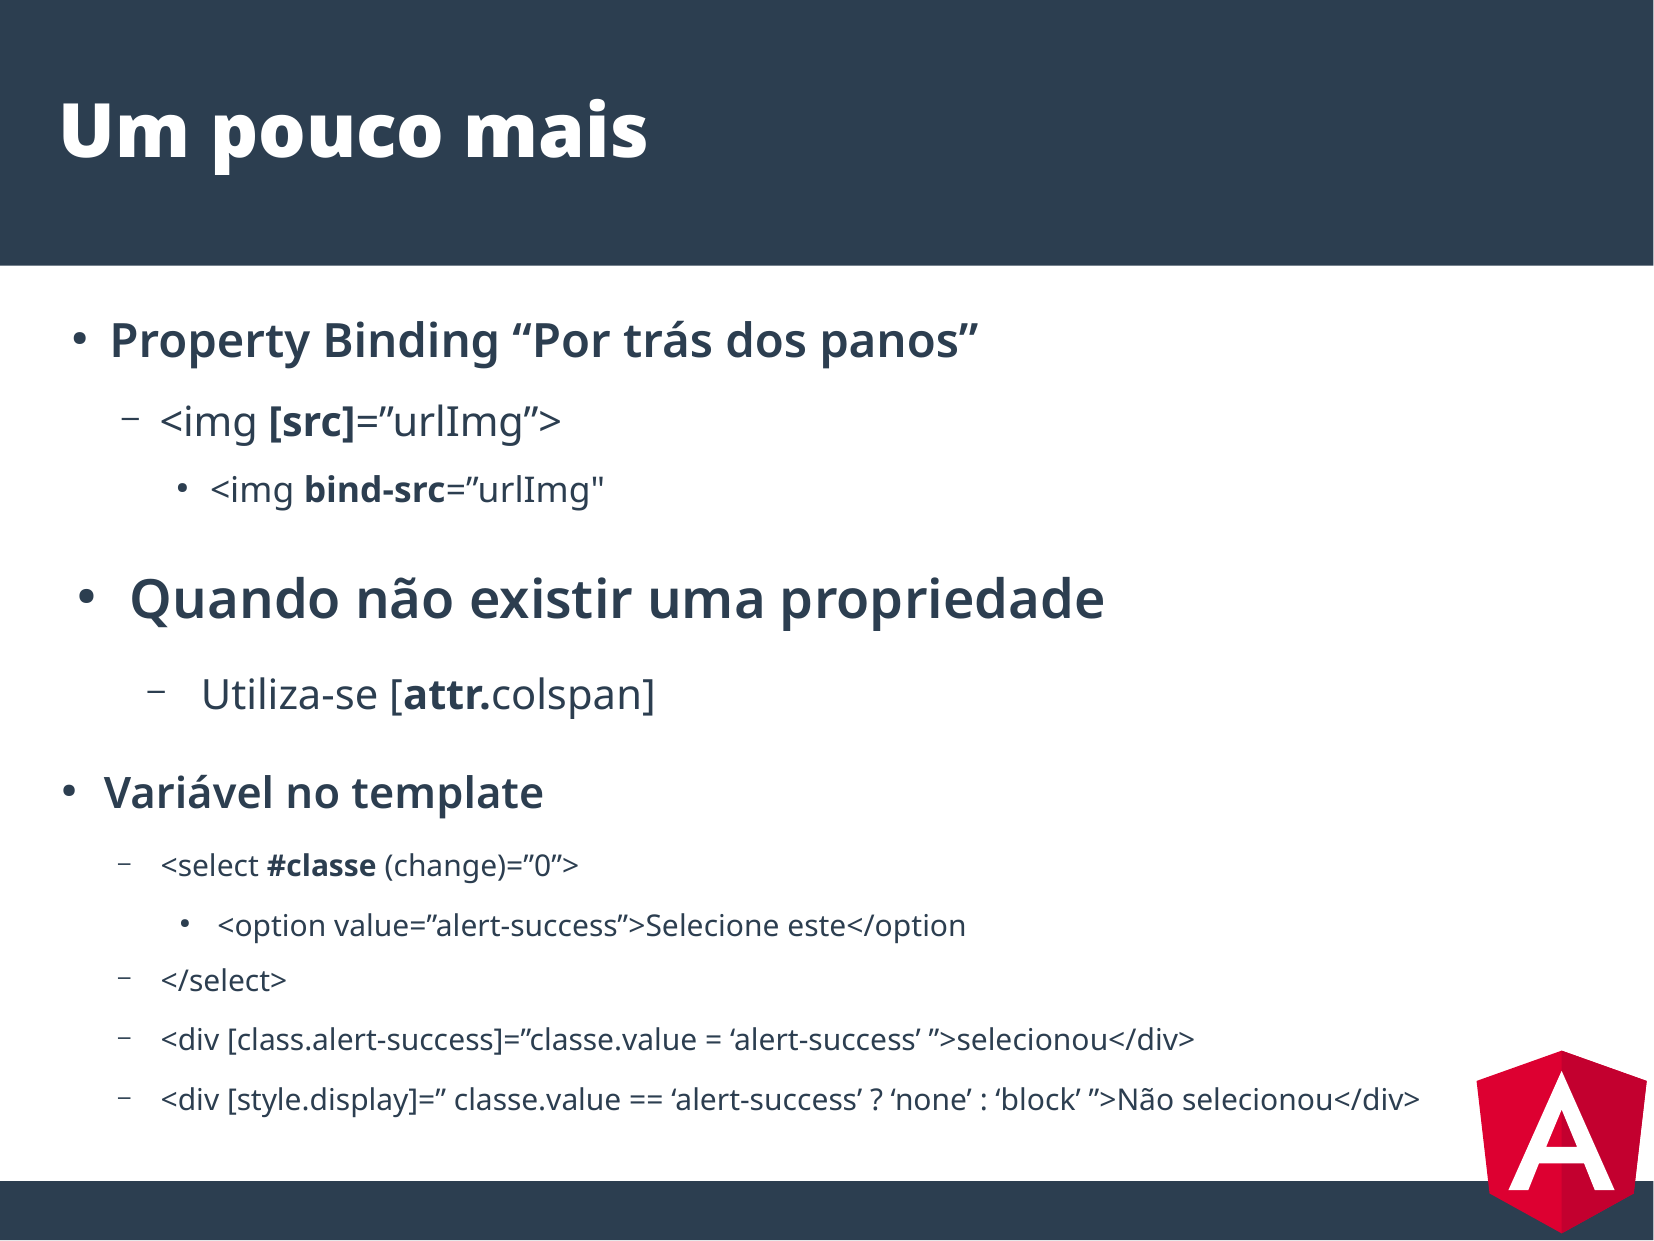

# Um pouco mais
Property Binding “Por trás dos panos”
<img [src]=”urlImg”>
<img bind-src=”urlImg"
Quando não existir uma propriedade
Utiliza-se [attr.colspan]
Variável no template
<select #classe (change)=”0”>
<option value=”alert-success”>Selecione este</option
</select>
<div [class.alert-success]=”classe.value = ‘alert-success’ ”>selecionou</div>
<div [style.display]=” classe.value == ‘alert-success’ ? ‘none’ : ‘block’ ”>Não selecionou</div>